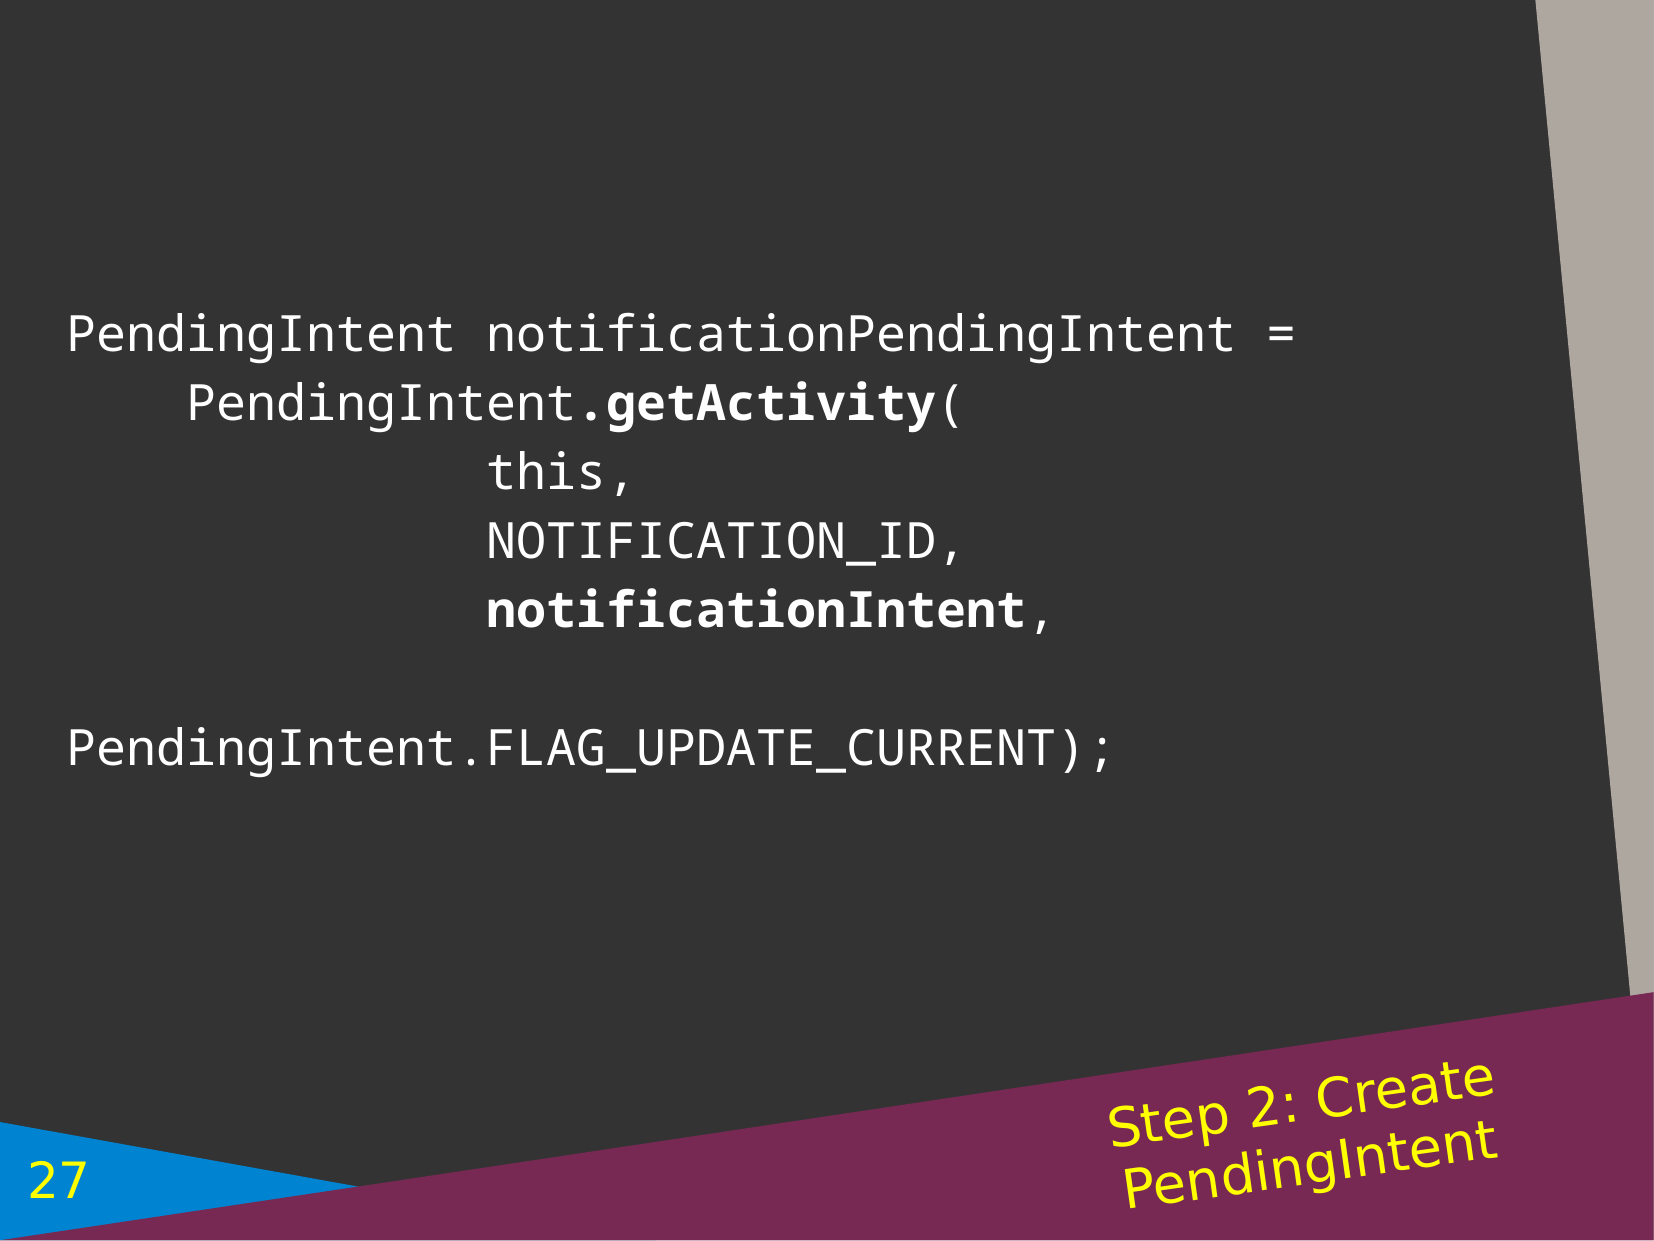

PendingIntent notificationPendingIntent =
 PendingIntent.getActivity(
 this,
 NOTIFICATION_ID,
 notificationIntent,
 PendingIntent.FLAG_UPDATE_CURRENT);
# Step 2: Create PendingIntent
27